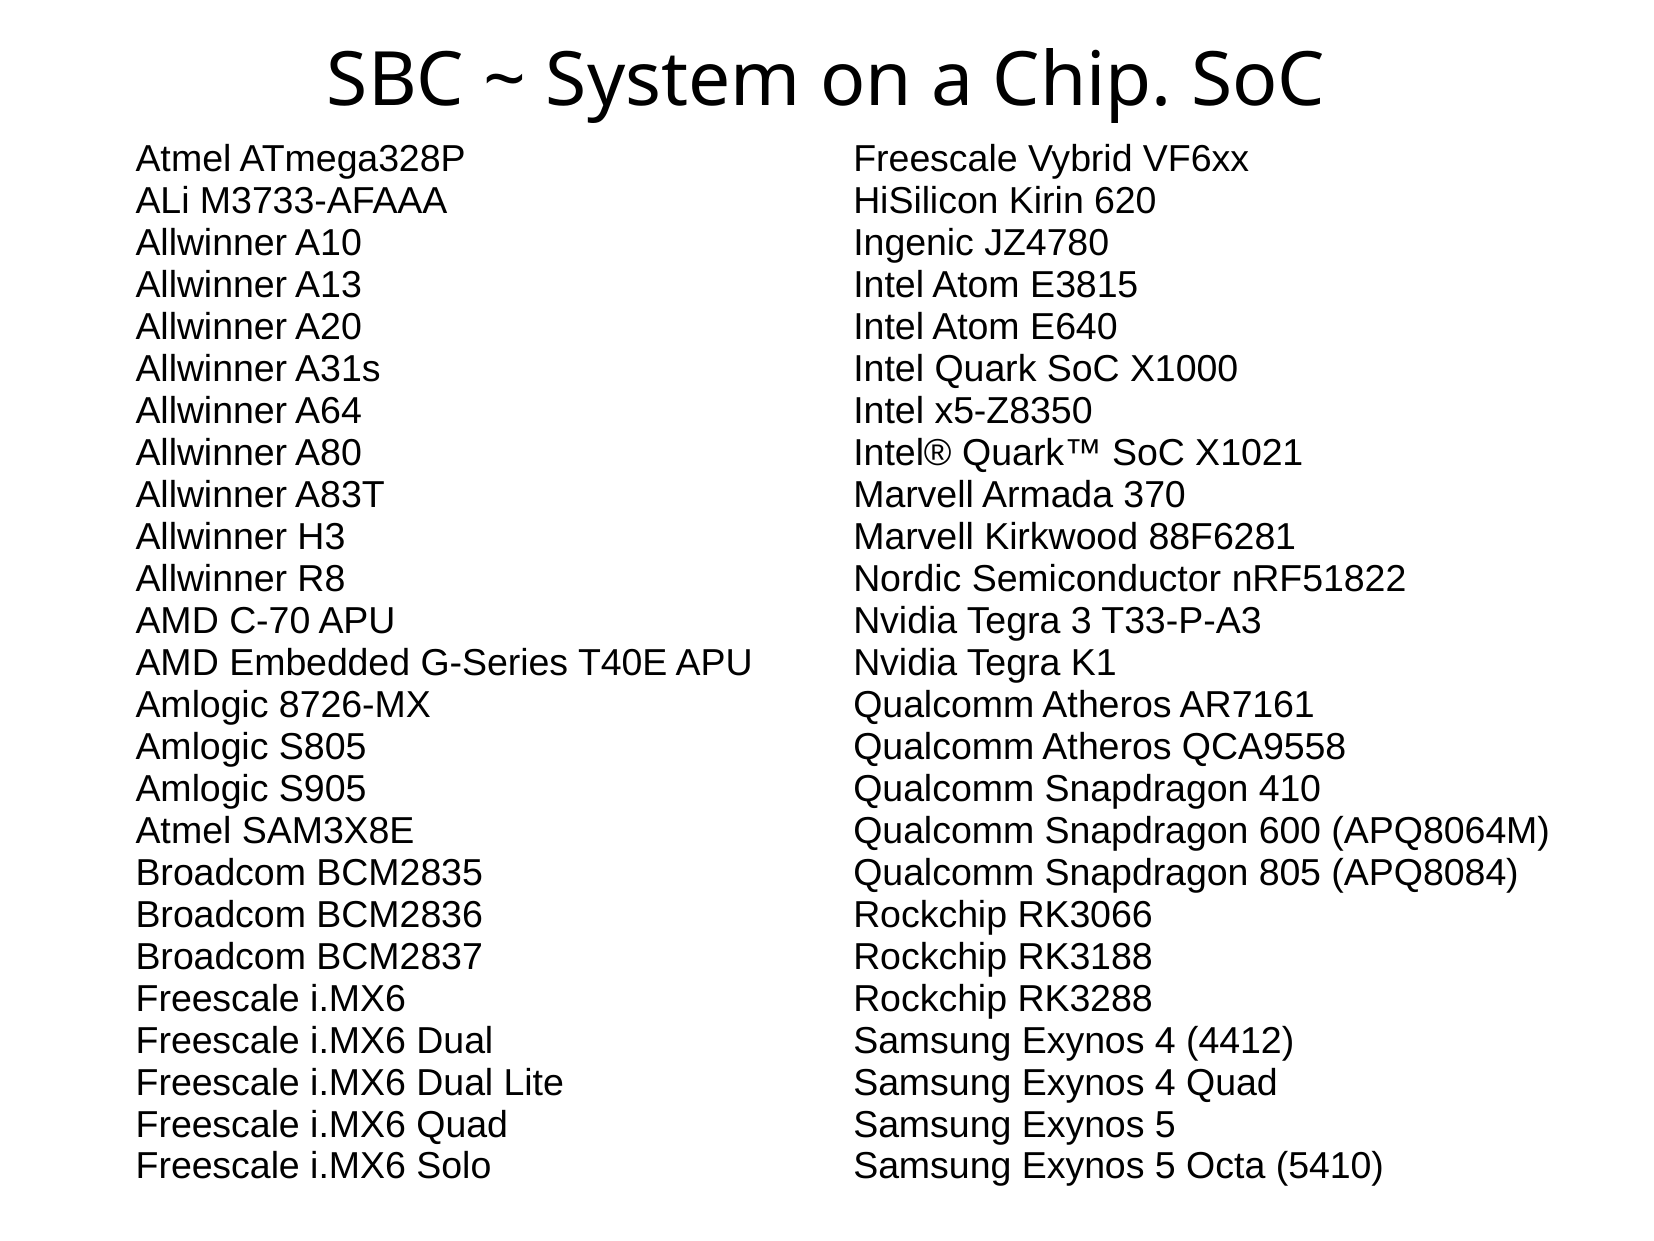

# SBC ~ System on a Chip. SoC
Atmel ATmega328P
ALi M3733-AFAAA
Allwinner A10
Allwinner A13
Allwinner A20
Allwinner A31s
Allwinner A64
Allwinner A80
Allwinner A83T
Allwinner H3
Allwinner R8
AMD C-70 APU
AMD Embedded G-Series T40E APU
Amlogic 8726-MX
Amlogic S805
Amlogic S905
Atmel SAM3X8E
Broadcom BCM2835
Broadcom BCM2836
Broadcom BCM2837
Freescale i.MX6
Freescale i.MX6 Dual
Freescale i.MX6 Dual Lite
Freescale i.MX6 Quad
Freescale i.MX6 Solo
Freescale Vybrid VF6xx
HiSilicon Kirin 620
Ingenic JZ4780
Intel Atom E3815
Intel Atom E640
Intel Quark SoC X1000
Intel x5-Z8350
Intel® Quark™ SoC X1021
Marvell Armada 370
Marvell Kirkwood 88F6281
Nordic Semiconductor nRF51822
Nvidia Tegra 3 T33-P-A3
Nvidia Tegra K1
Qualcomm Atheros AR7161
Qualcomm Atheros QCA9558
Qualcomm Snapdragon 410
Qualcomm Snapdragon 600 (APQ8064M)
Qualcomm Snapdragon 805 (APQ8084)
Rockchip RK3066
Rockchip RK3188
Rockchip RK3288
Samsung Exynos 4 (4412)
Samsung Exynos 4 Quad
Samsung Exynos 5
Samsung Exynos 5 Octa (5410)